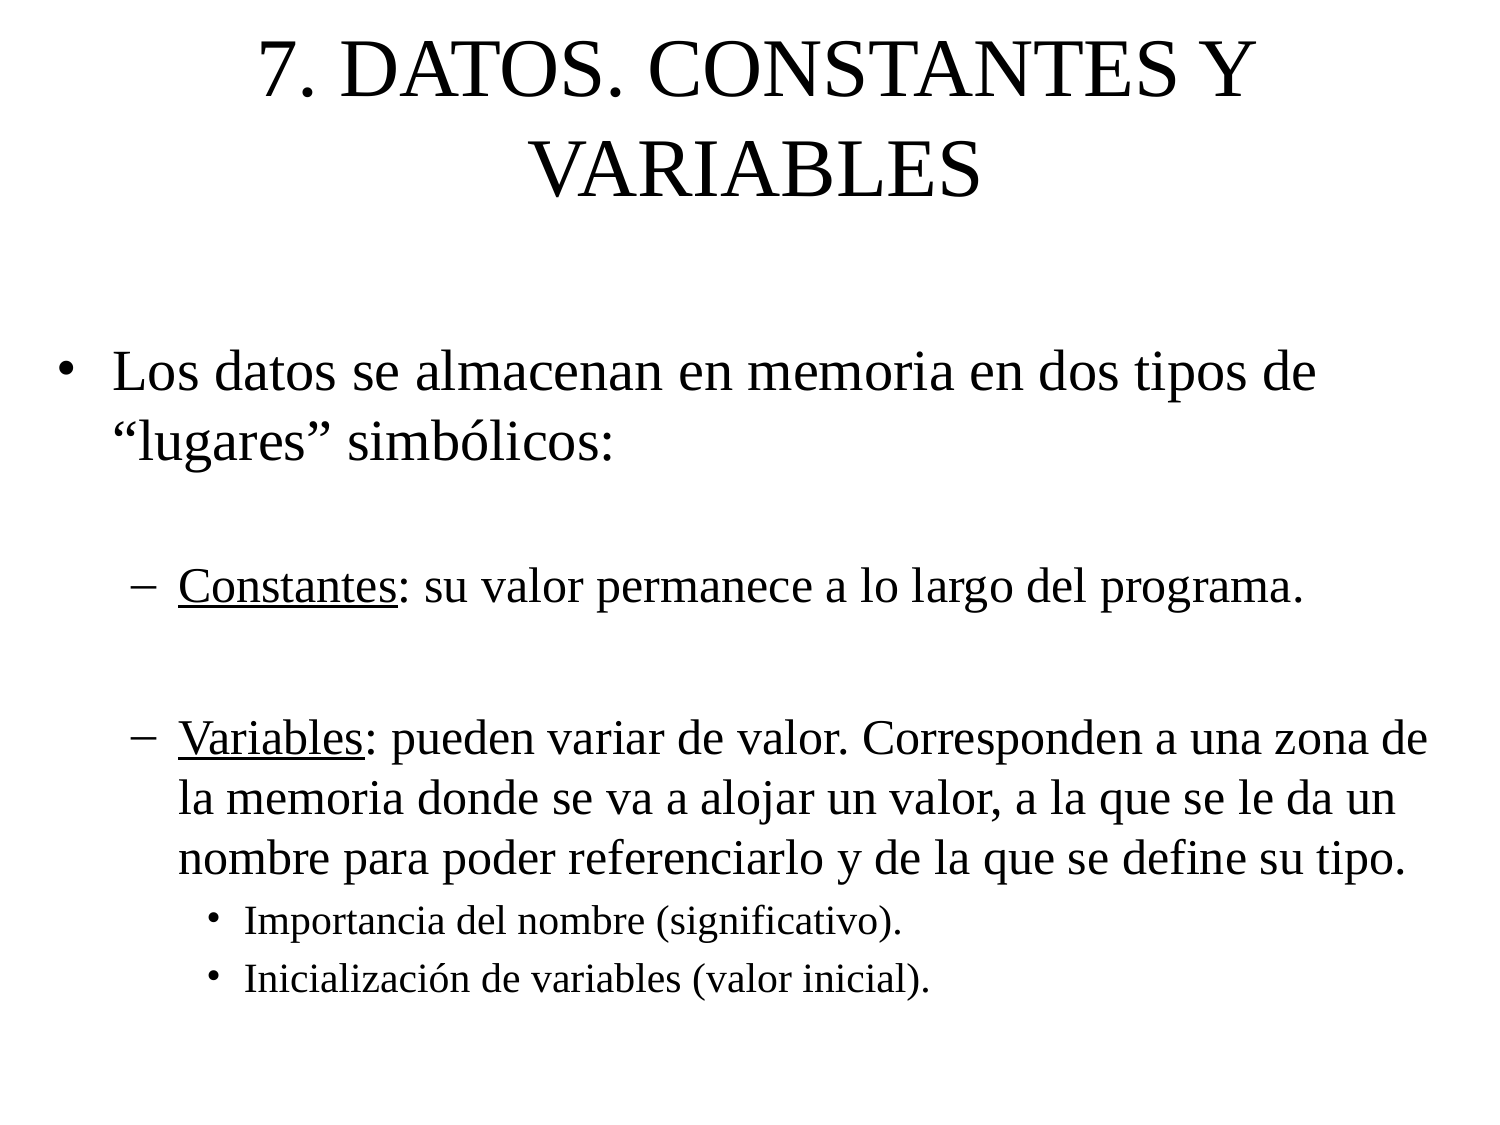

# 7. DATOS. CONSTANTES Y VARIABLES
Los datos se almacenan en memoria en dos tipos de “lugares” simbólicos:
Constantes: su valor permanece a lo largo del programa.
Variables: pueden variar de valor. Corresponden a una zona de la memoria donde se va a alojar un valor, a la que se le da un nombre para poder referenciarlo y de la que se define su tipo.
Importancia del nombre (significativo).
Inicialización de variables (valor inicial).